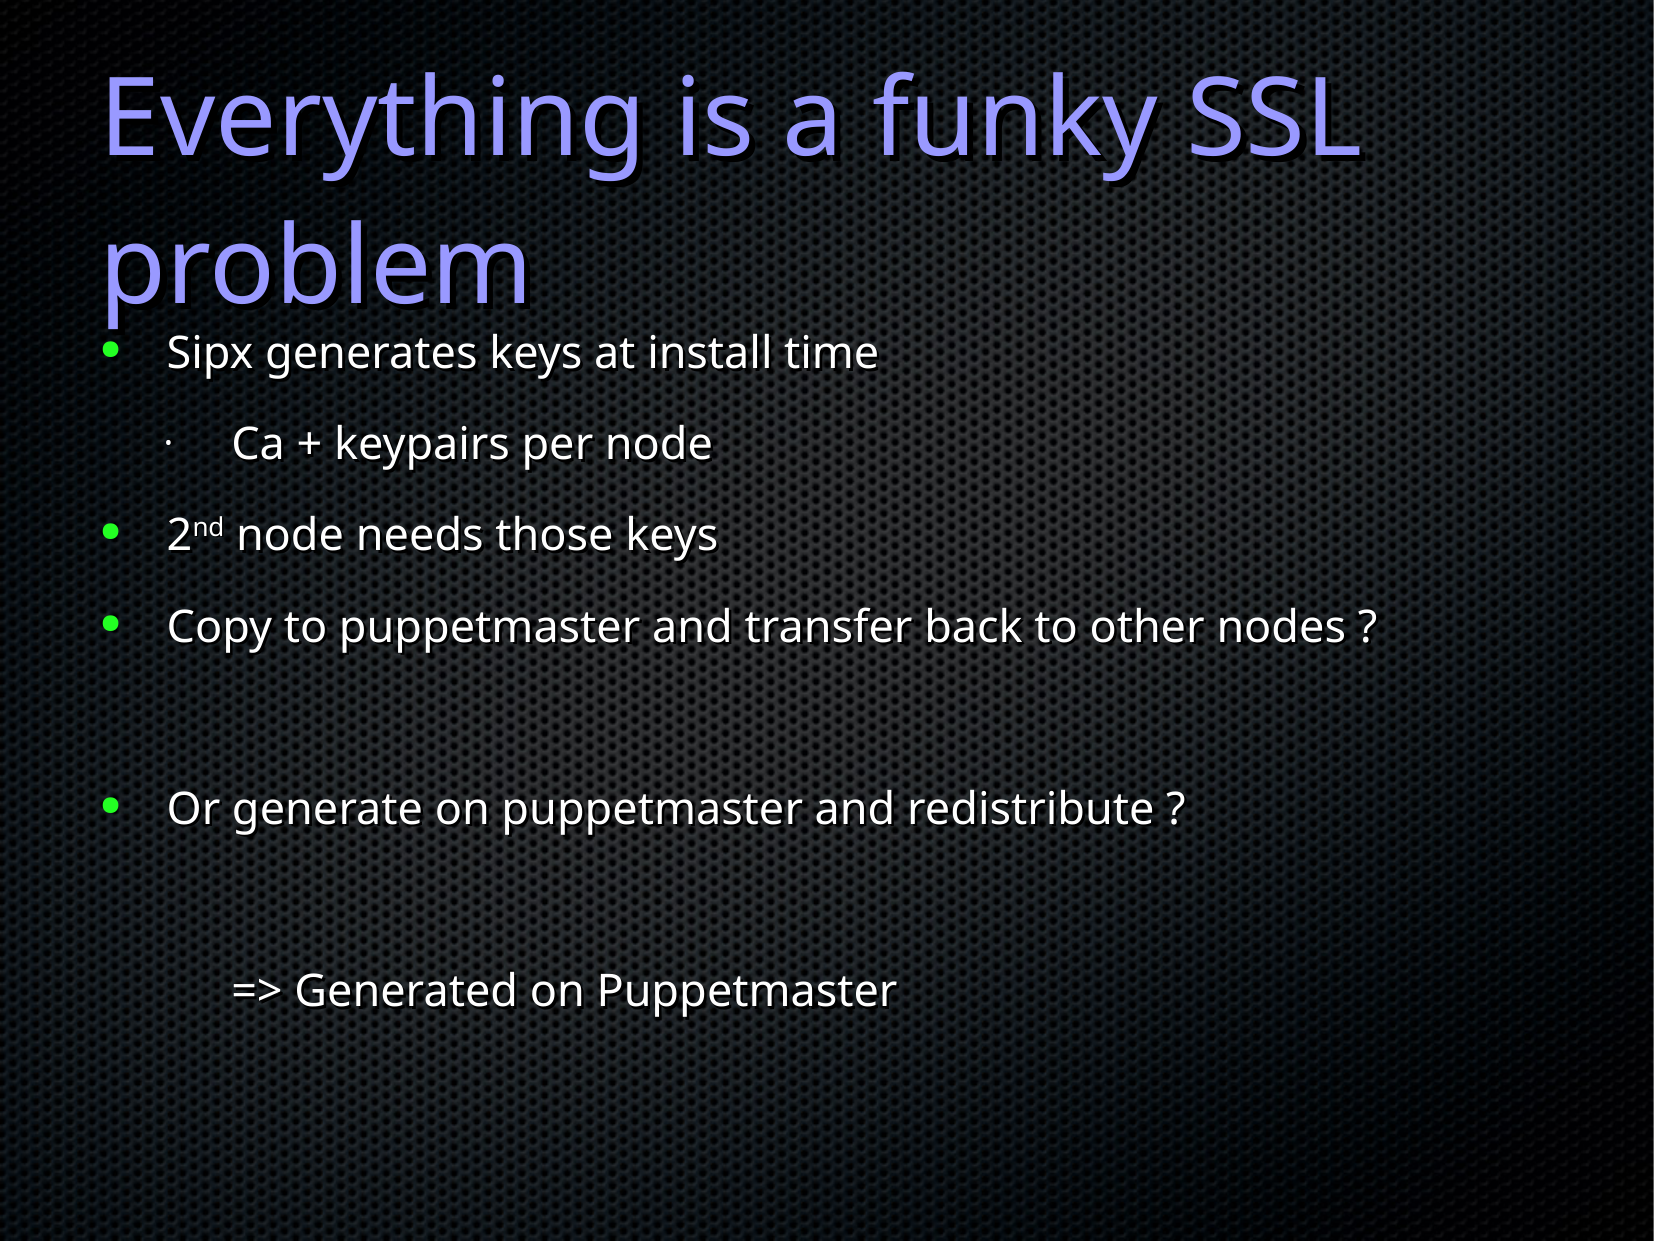

# Everything is a funky SSL problem
Sipx generates keys at install time
Ca + keypairs per node
2nd node needs those keys
Copy to puppetmaster and transfer back to other nodes ?
Or generate on puppetmaster and redistribute ?
=> Generated on Puppetmaster